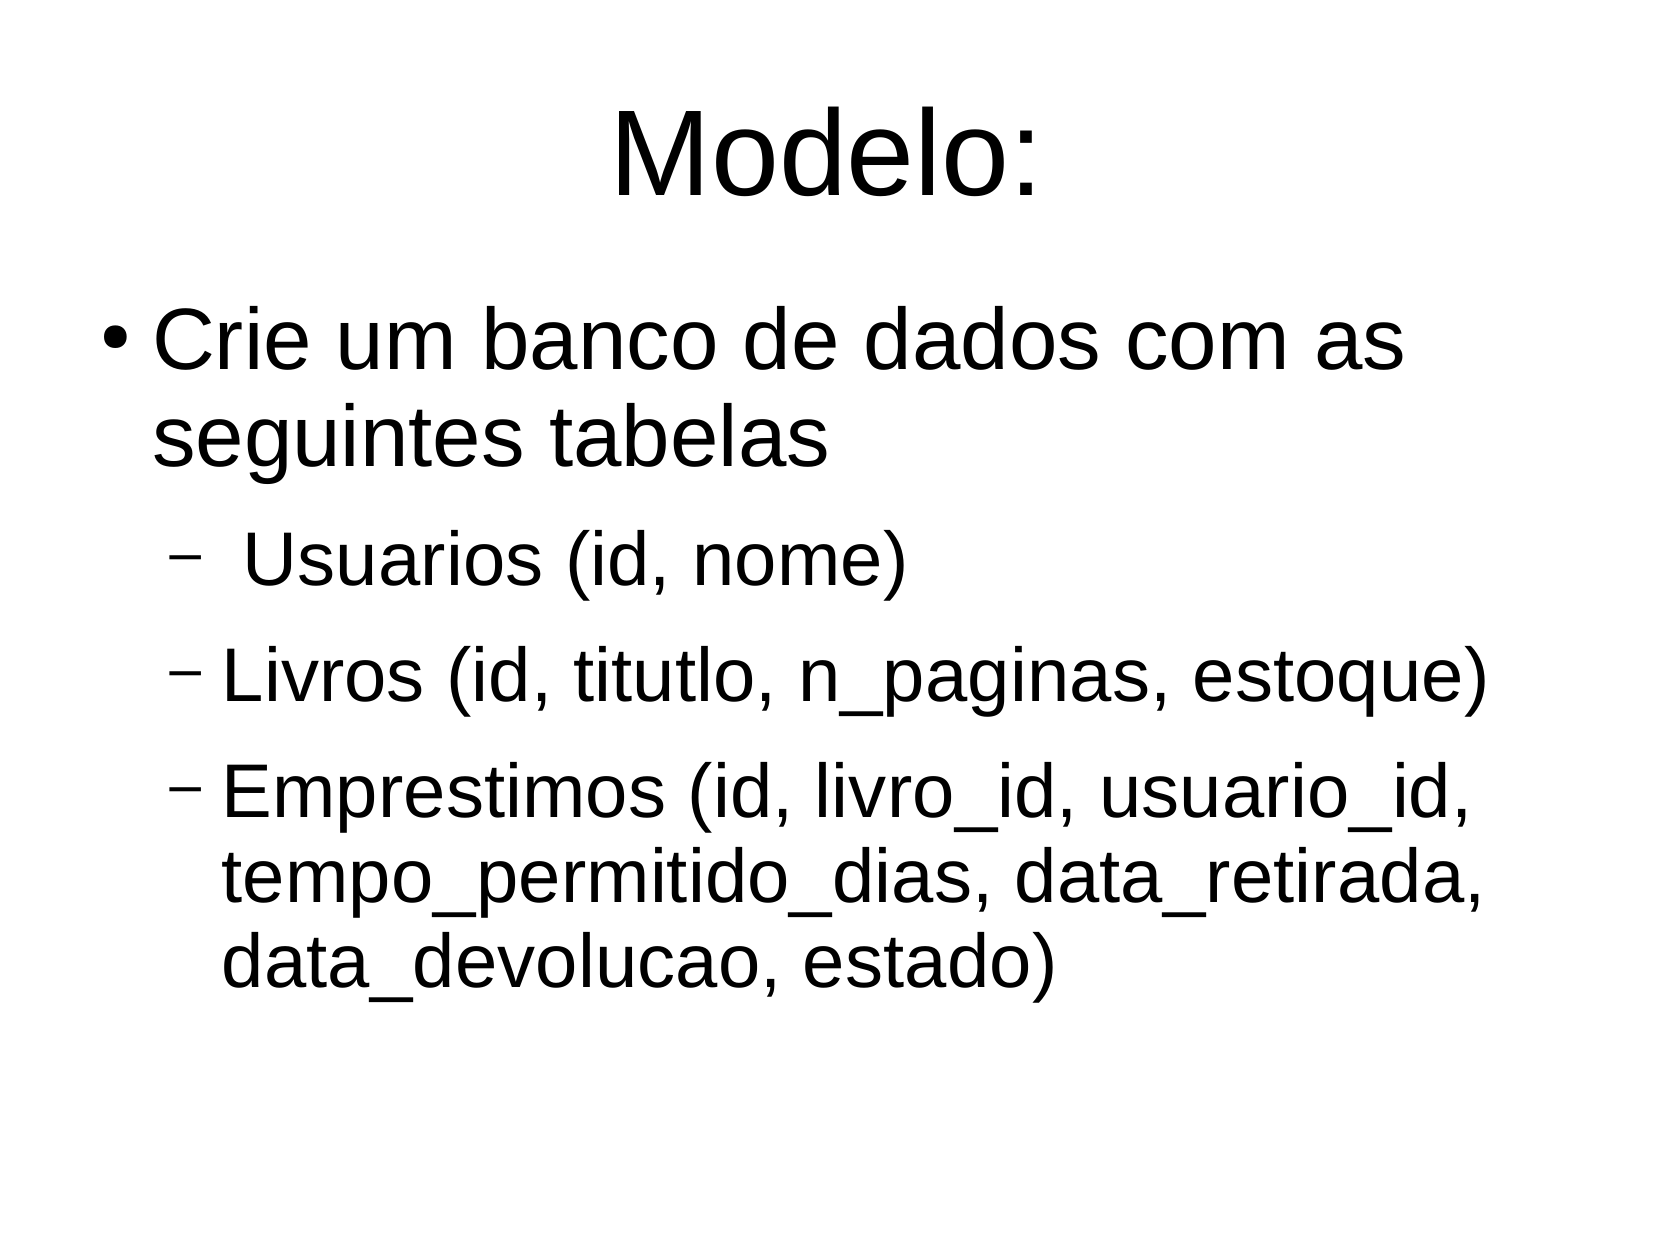

# Modelo:
Crie um banco de dados com as seguintes tabelas
 Usuarios (id, nome)
Livros (id, titutlo, n_paginas, estoque)
Emprestimos (id, livro_id, usuario_id, tempo_permitido_dias, data_retirada, data_devolucao, estado)